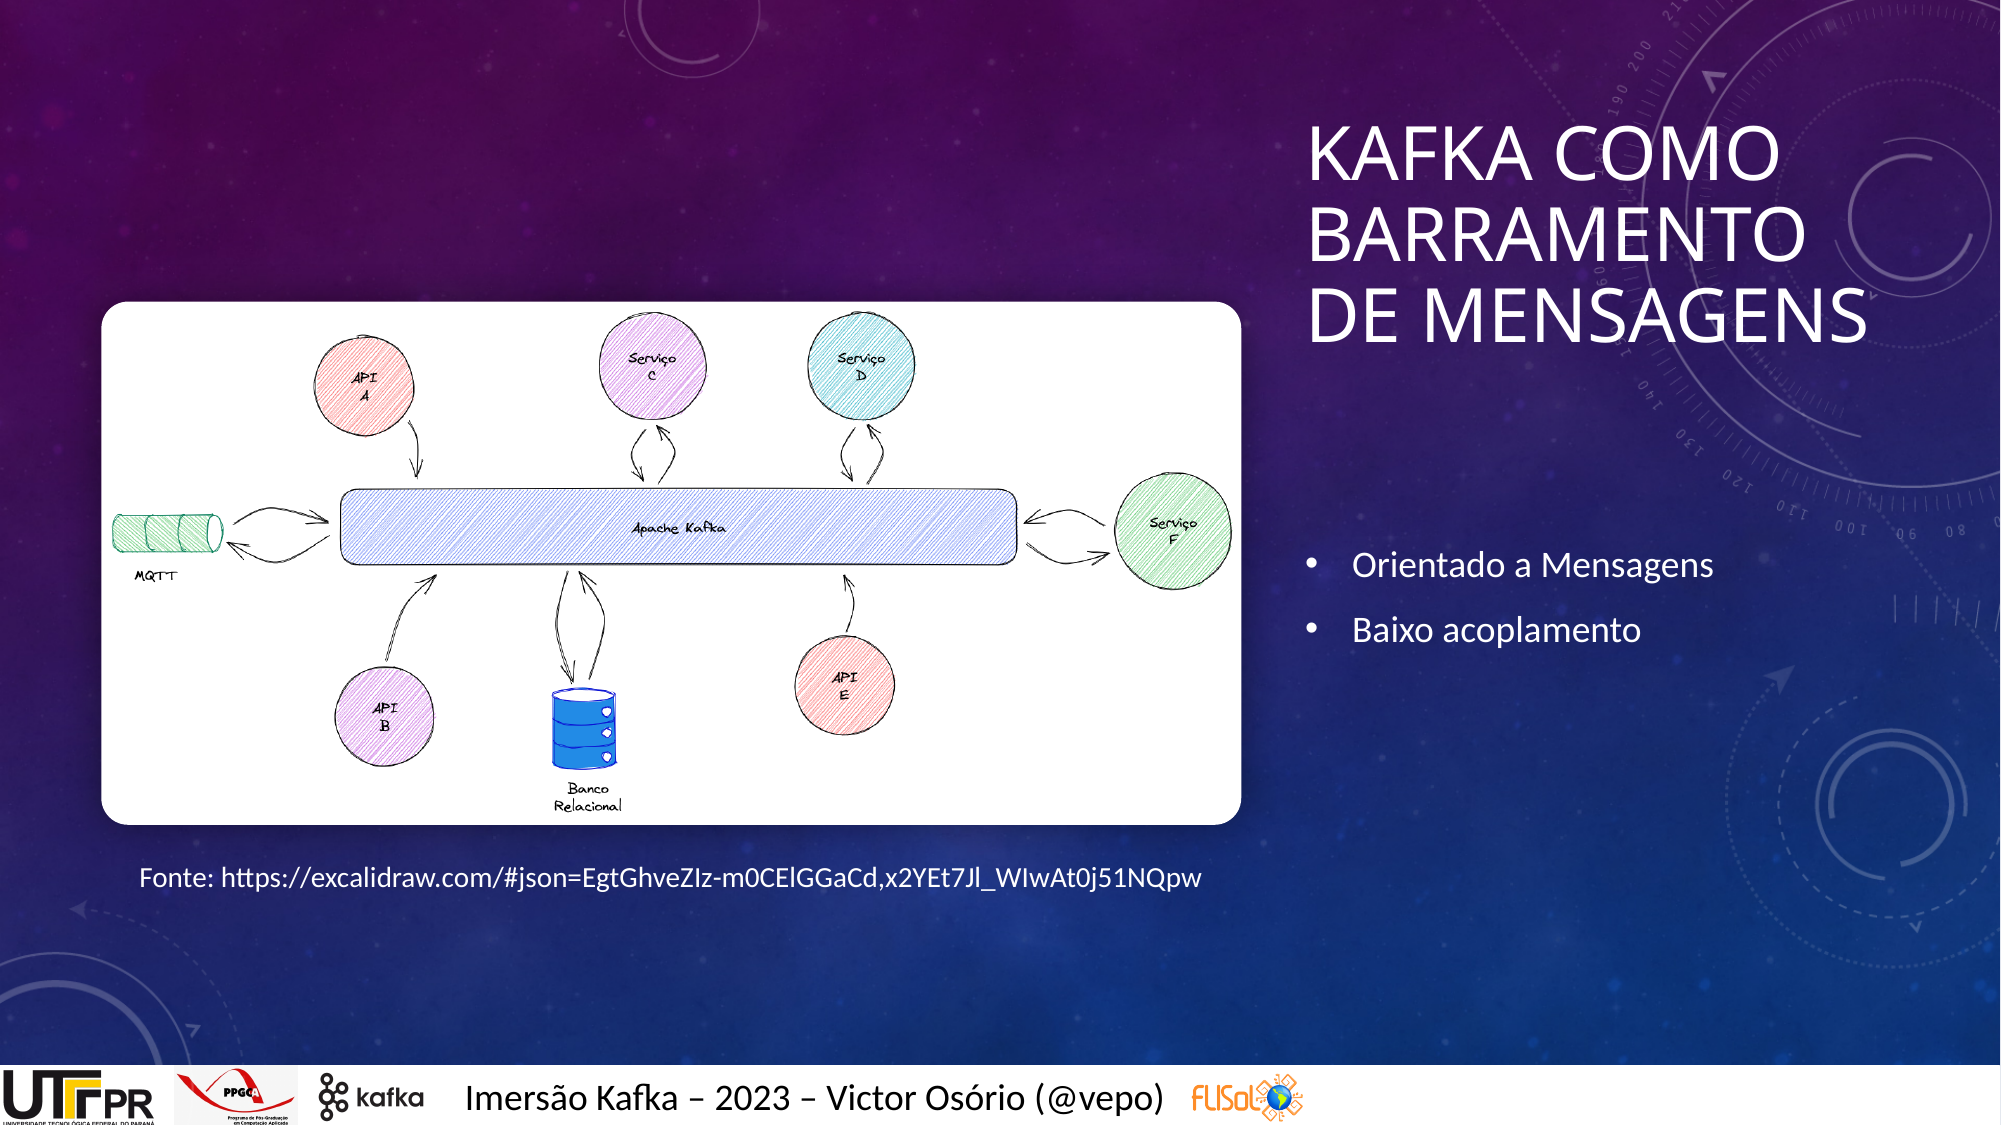

# Kafka como barramento de mensagens
Orientado a Mensagens
Baixo acoplamento
Fonte: https://excalidraw.com/#json=EgtGhveZIz-m0CElGGaCd,x2YEt7Jl_WIwAt0j51NQpw